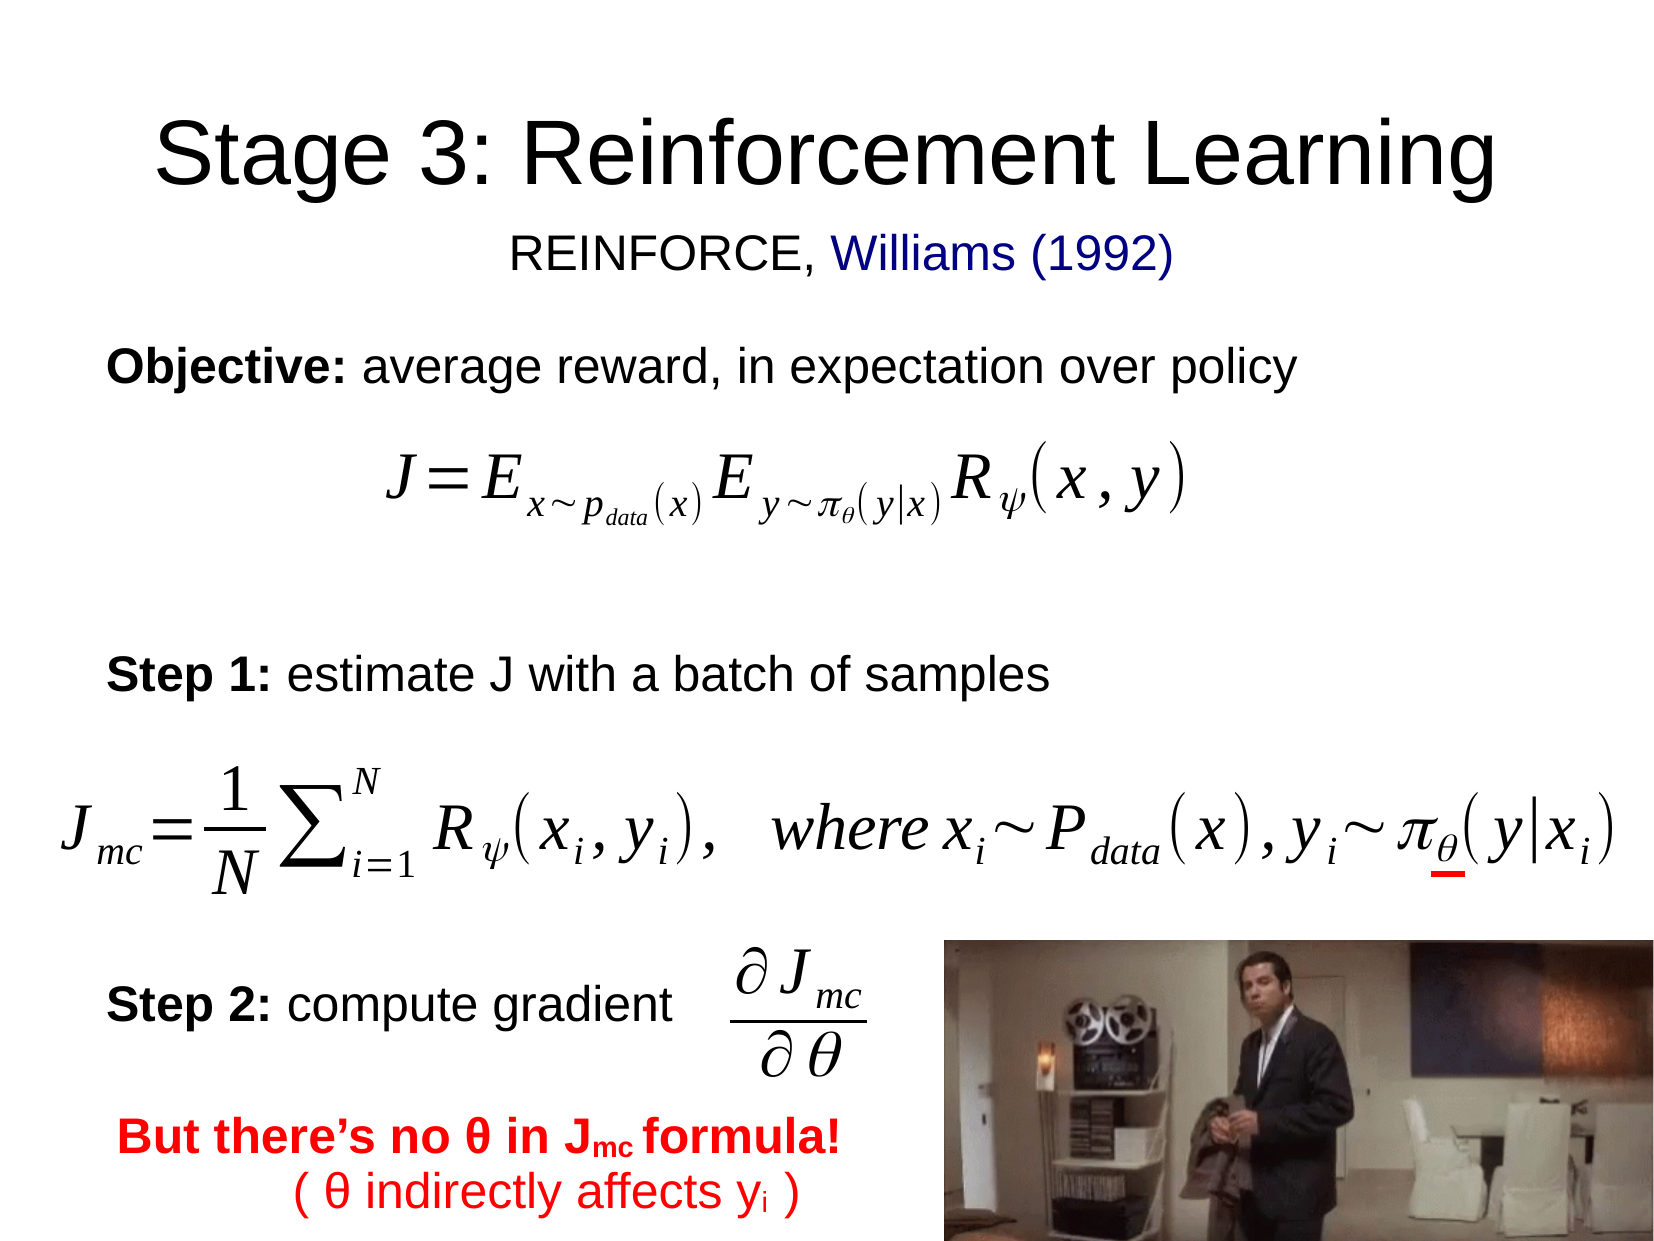

# Stage 3: Reinforcement Learning
REINFORCE, Williams (1992)
Objective: average reward, in expectation over policy
Step 1: estimate J with a batch of samples
Step 2: compute gradient
But there’s no θ in Jmc formula!
( θ indirectly affects yi )